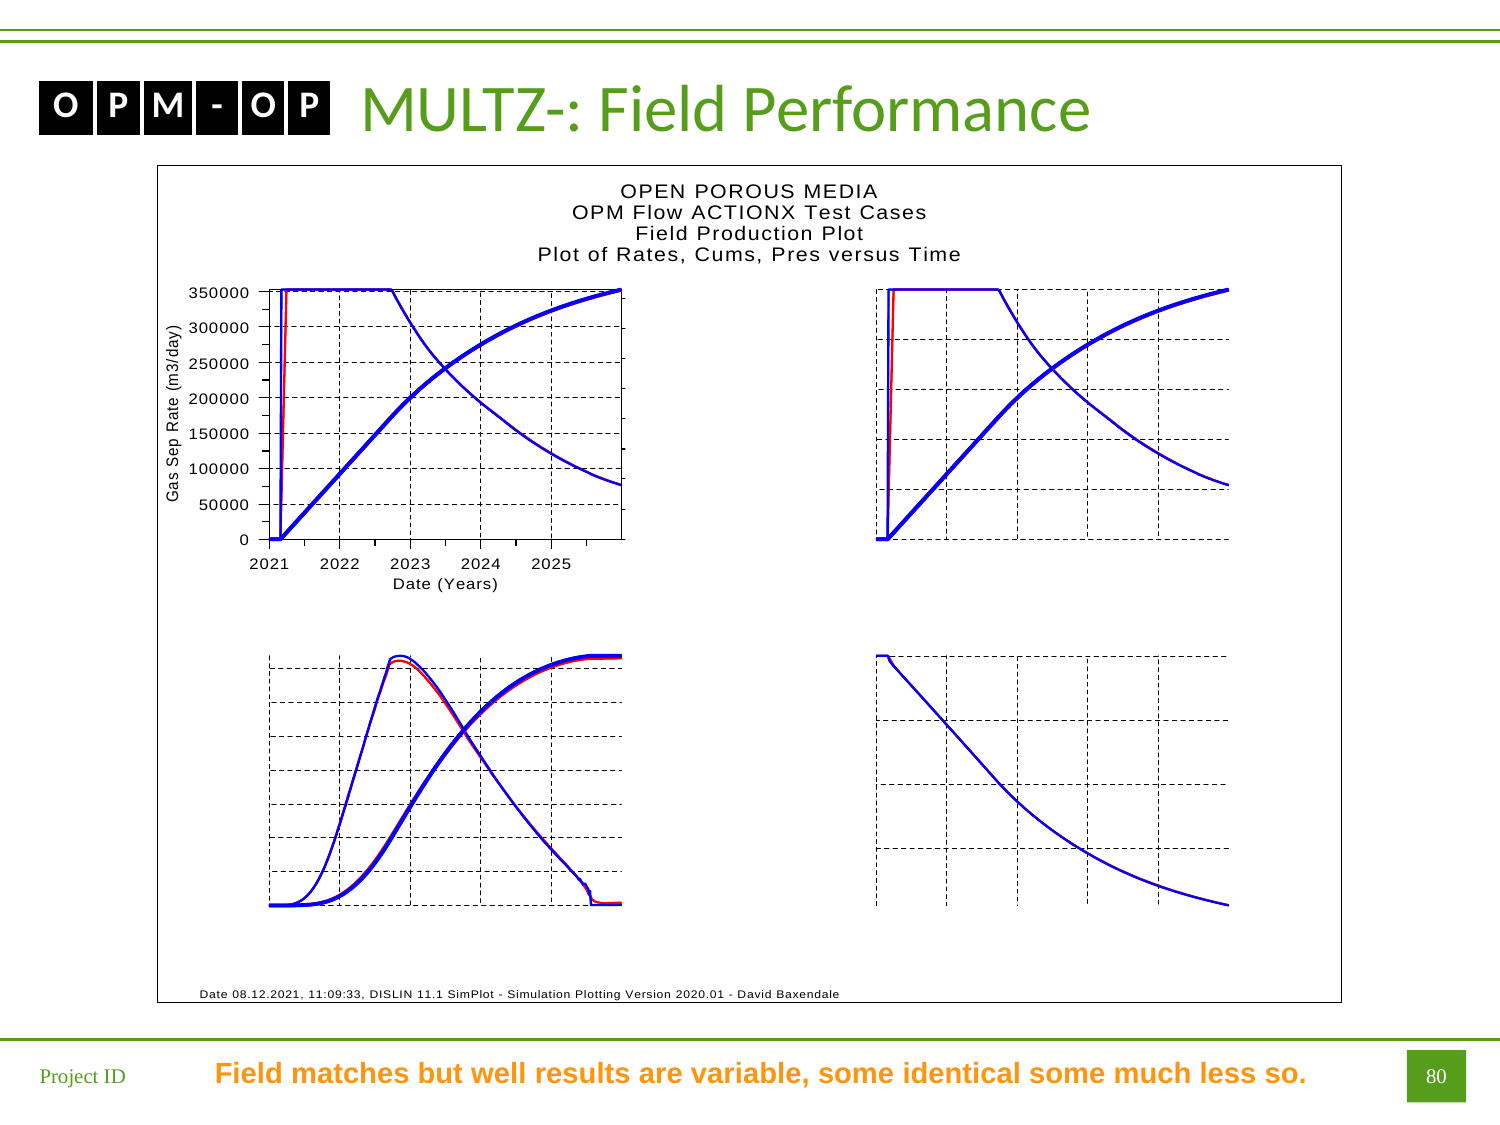

# MULTZ-: Field Performance
Project ID
 Field matches but well results are variable, some identical some much less so.
80